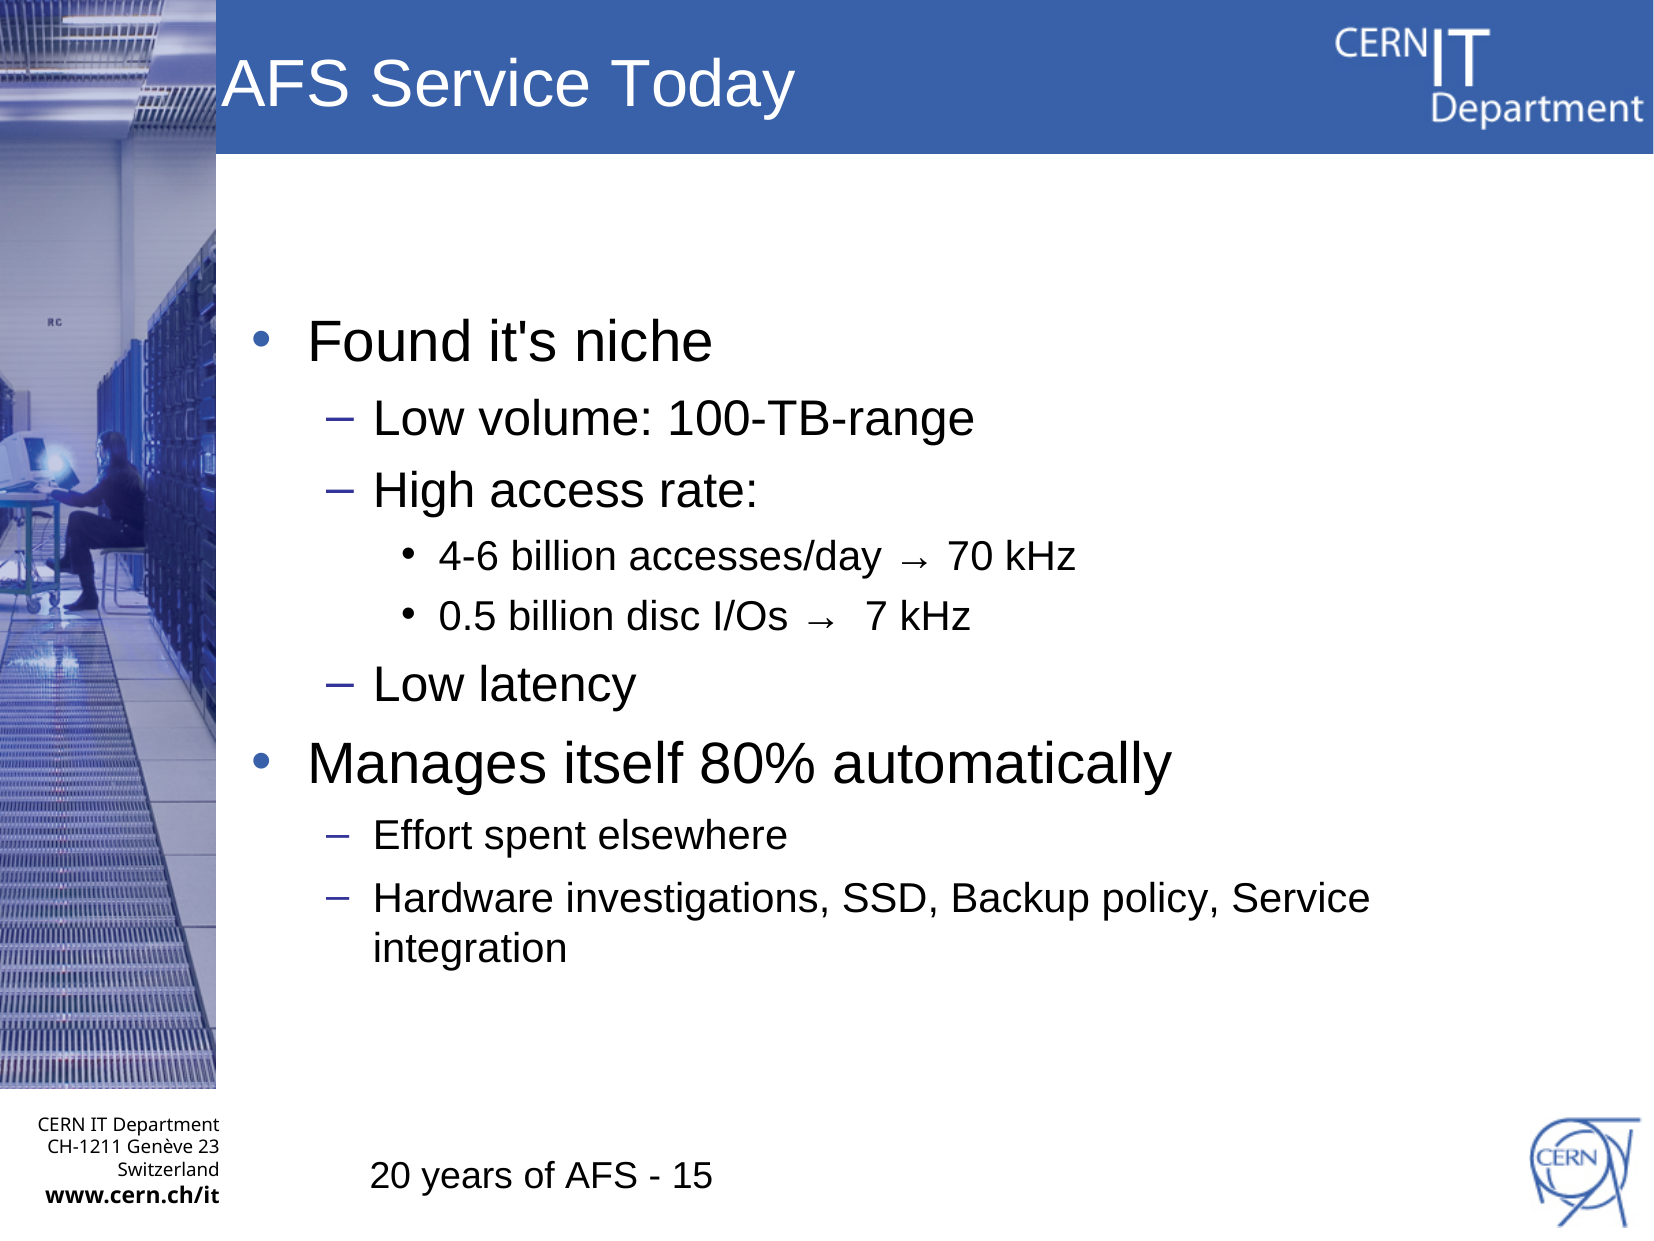

# AFS Service Today
Found it's niche
Low volume: 100-TB-range
High access rate:
4-6 billion accesses/day → 70 kHz
0.5 billion disc I/Os → 7 kHz
Low latency
Manages itself 80% automatically
Effort spent elsewhere
Hardware investigations, SSD, Backup policy, Service integration